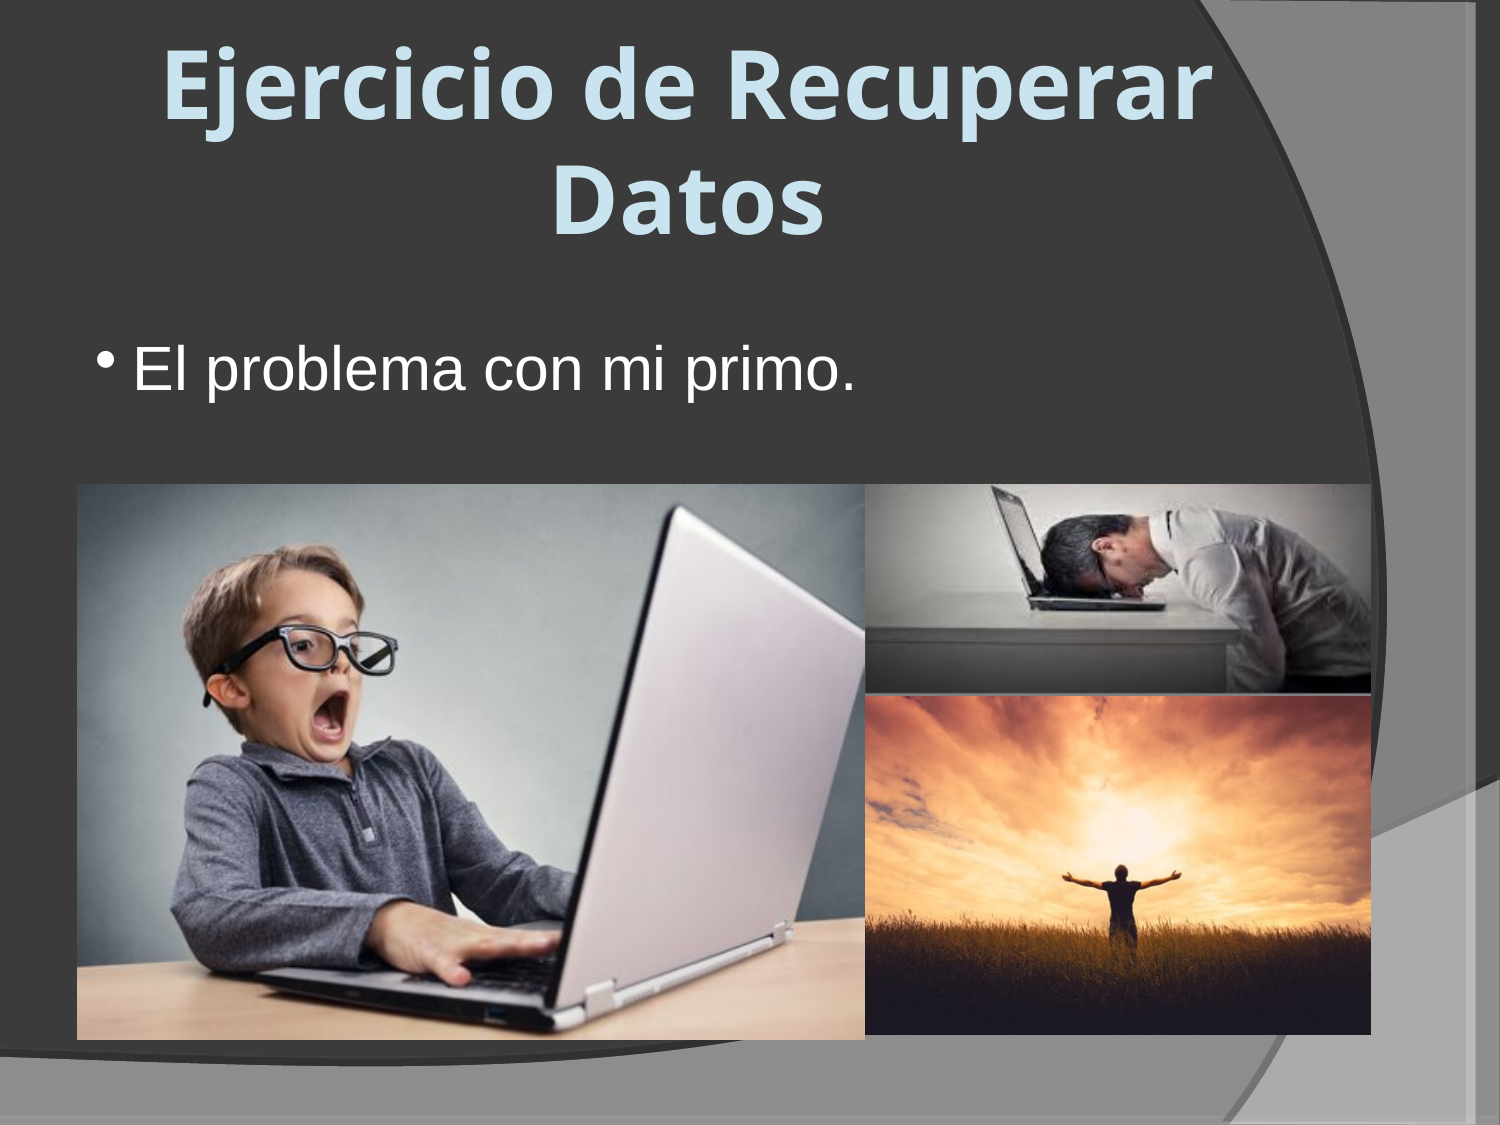

Ejercicio de Recuperar Datos
El problema con mi primo.